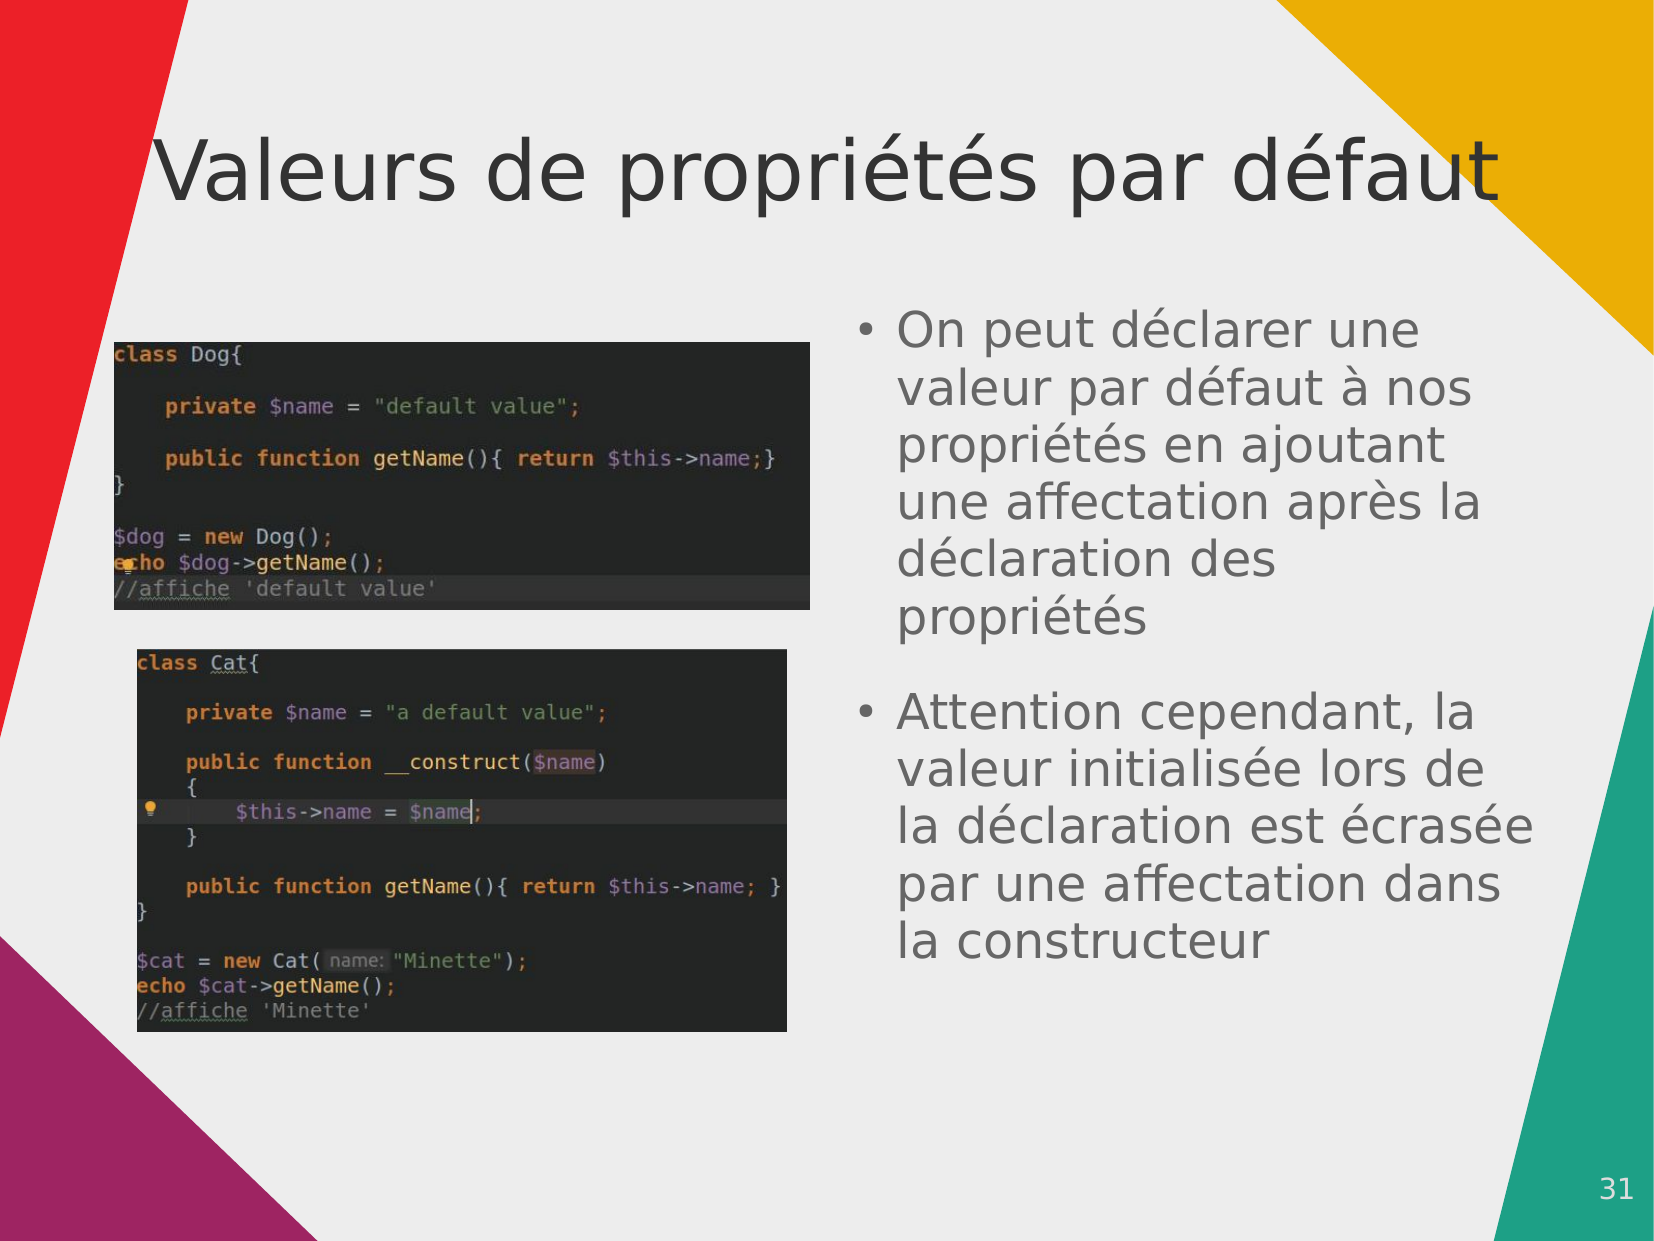

# Valeurs de propriétés par défaut
On peut déclarer une valeur par défaut à nos propriétés en ajoutant une affectation après la déclaration des propriétés
Attention cependant, la valeur initialisée lors de la déclaration est écrasée par une affectation dans la constructeur
31